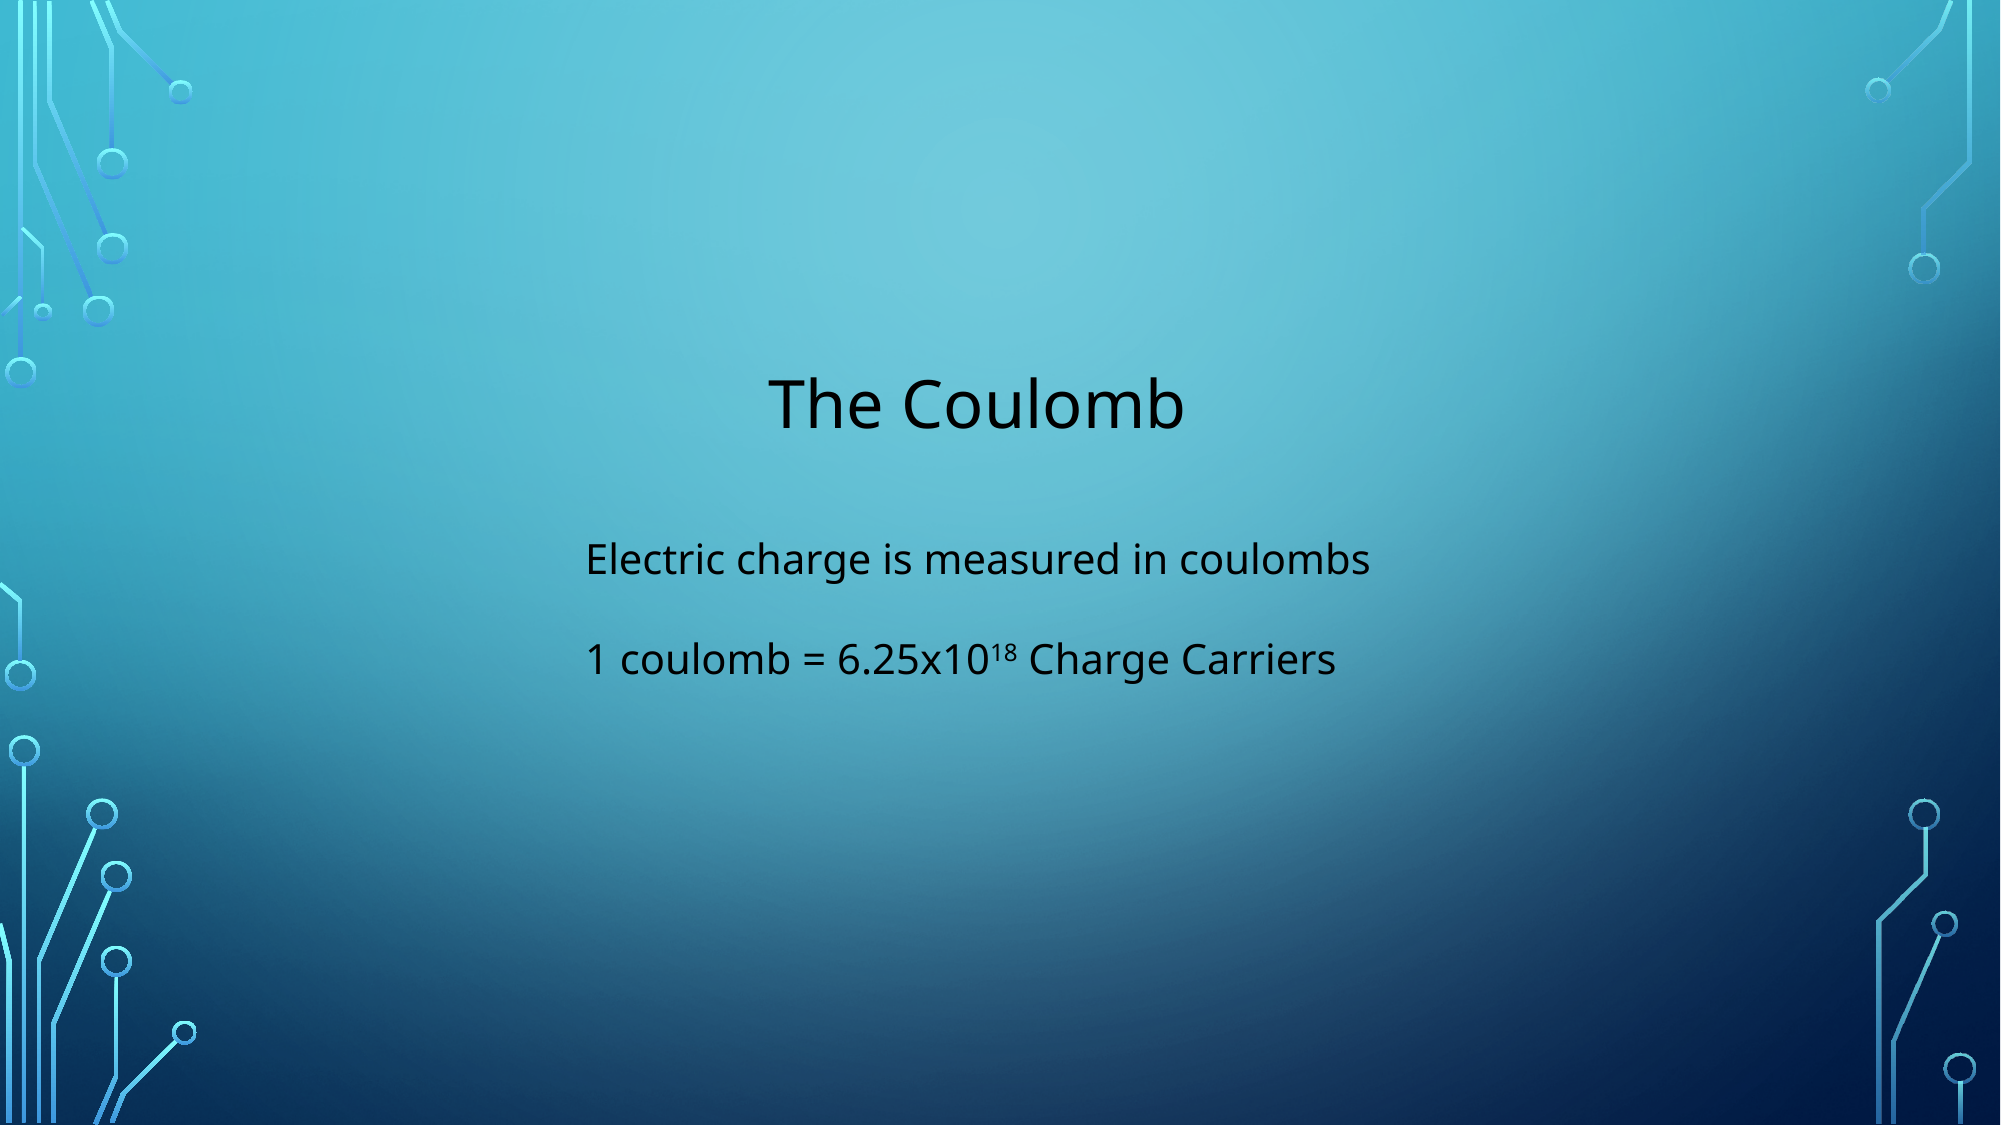

The Coulomb
Electric charge is measured in coulombs
1 coulomb = 6.25x1018 Charge Carriers